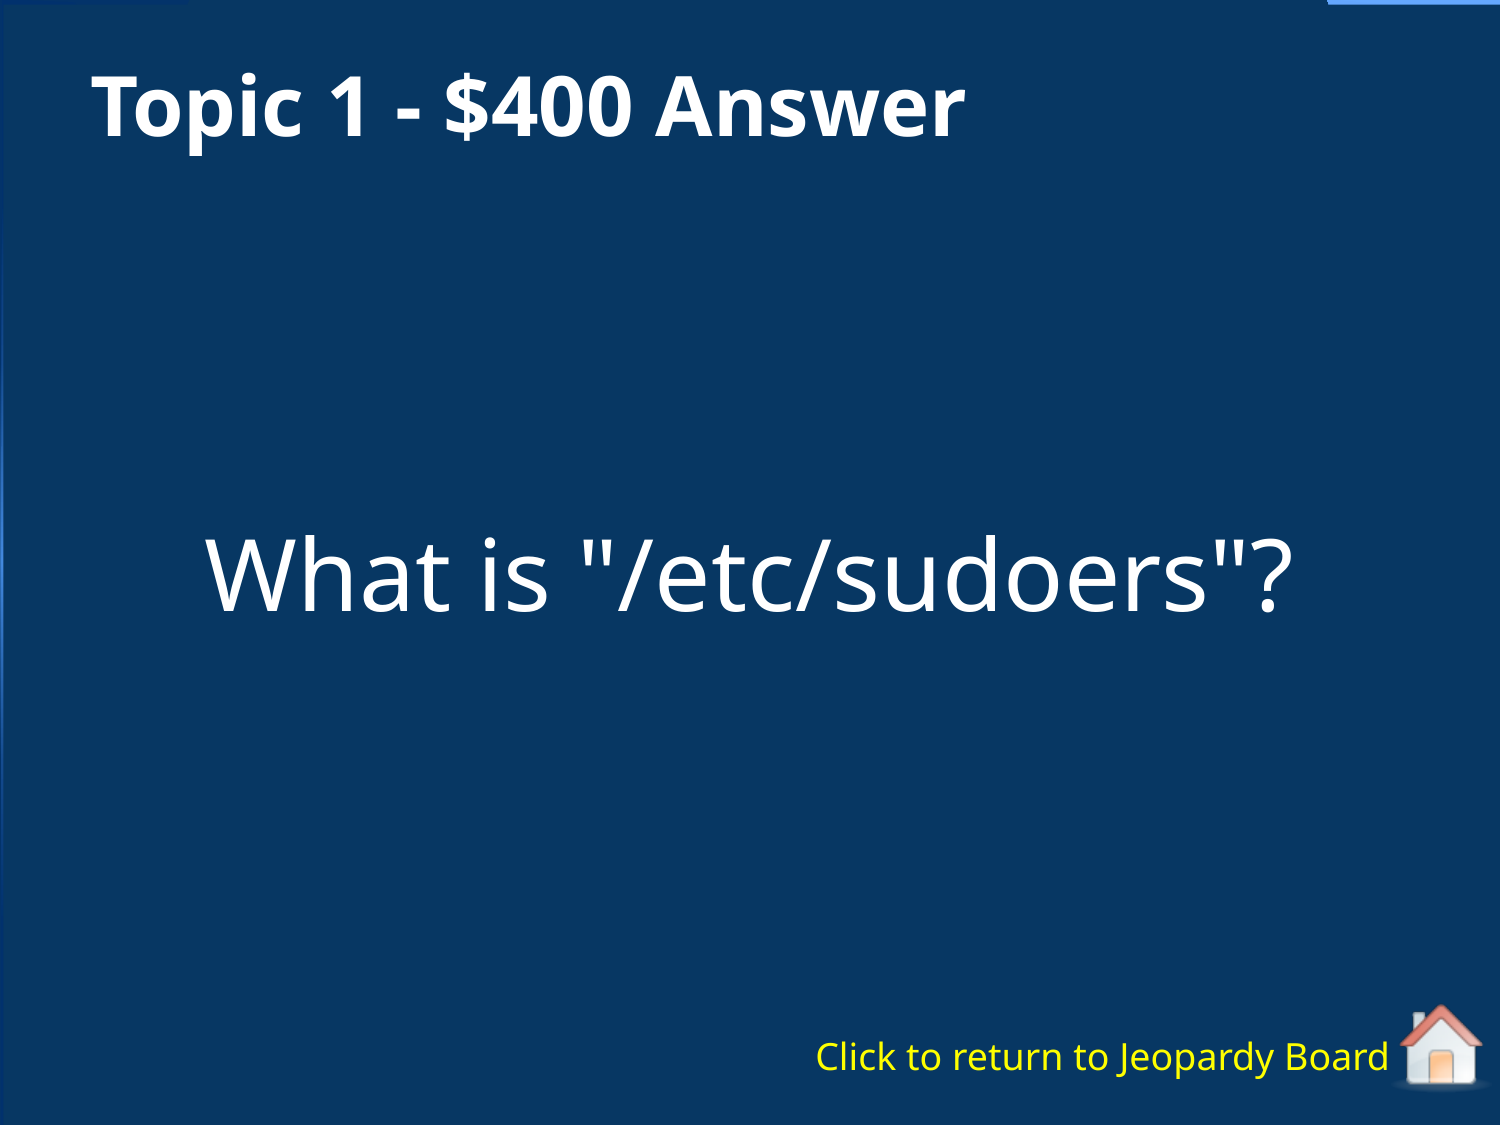

Topic 1 - $400 Answer
# What is "/etc/sudoers"?
Click to return to Jeopardy Board